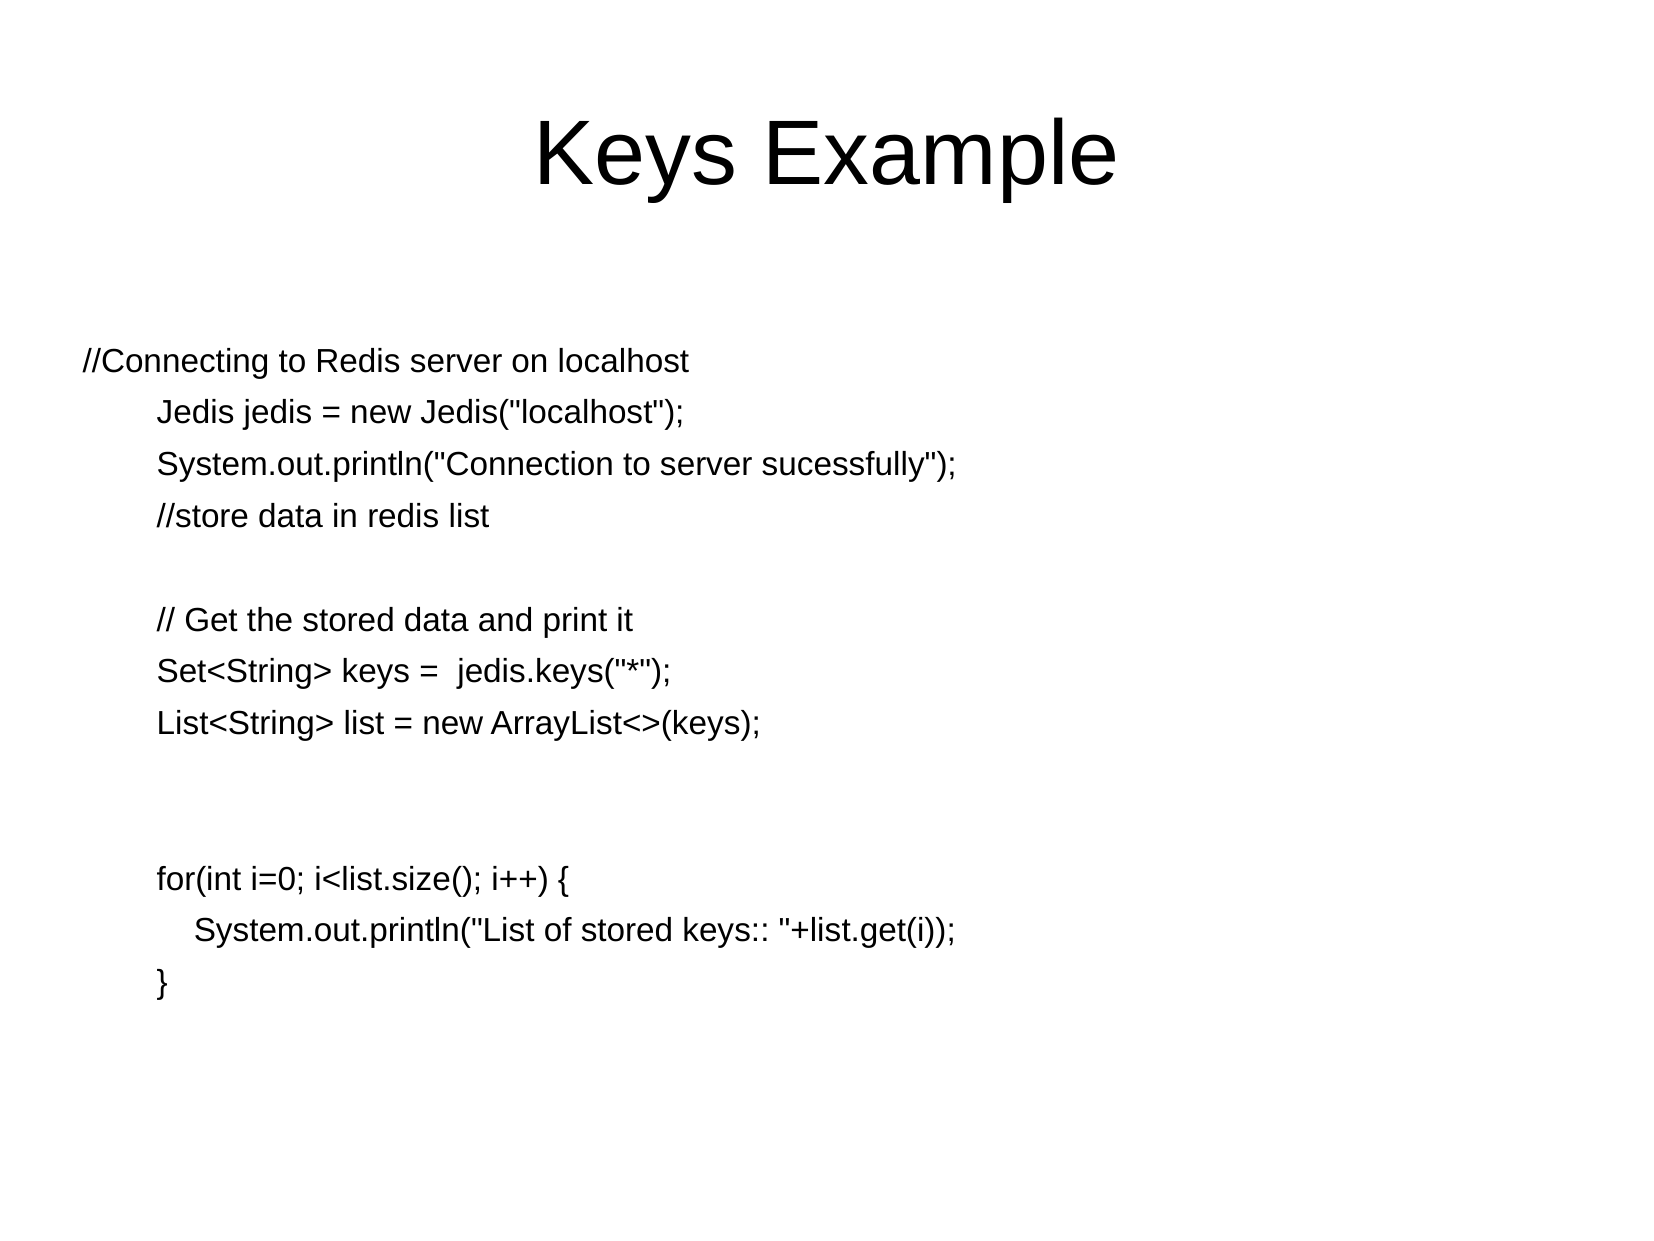

# Keys Example
//Connecting to Redis server on localhost
 Jedis jedis = new Jedis("localhost");
 System.out.println("Connection to server sucessfully");
 //store data in redis list
 // Get the stored data and print it
 Set<String> keys = jedis.keys("*");
 List<String> list = new ArrayList<>(keys);
 for(int i=0; i<list.size(); i++) {
 System.out.println("List of stored keys:: "+list.get(i));
 }